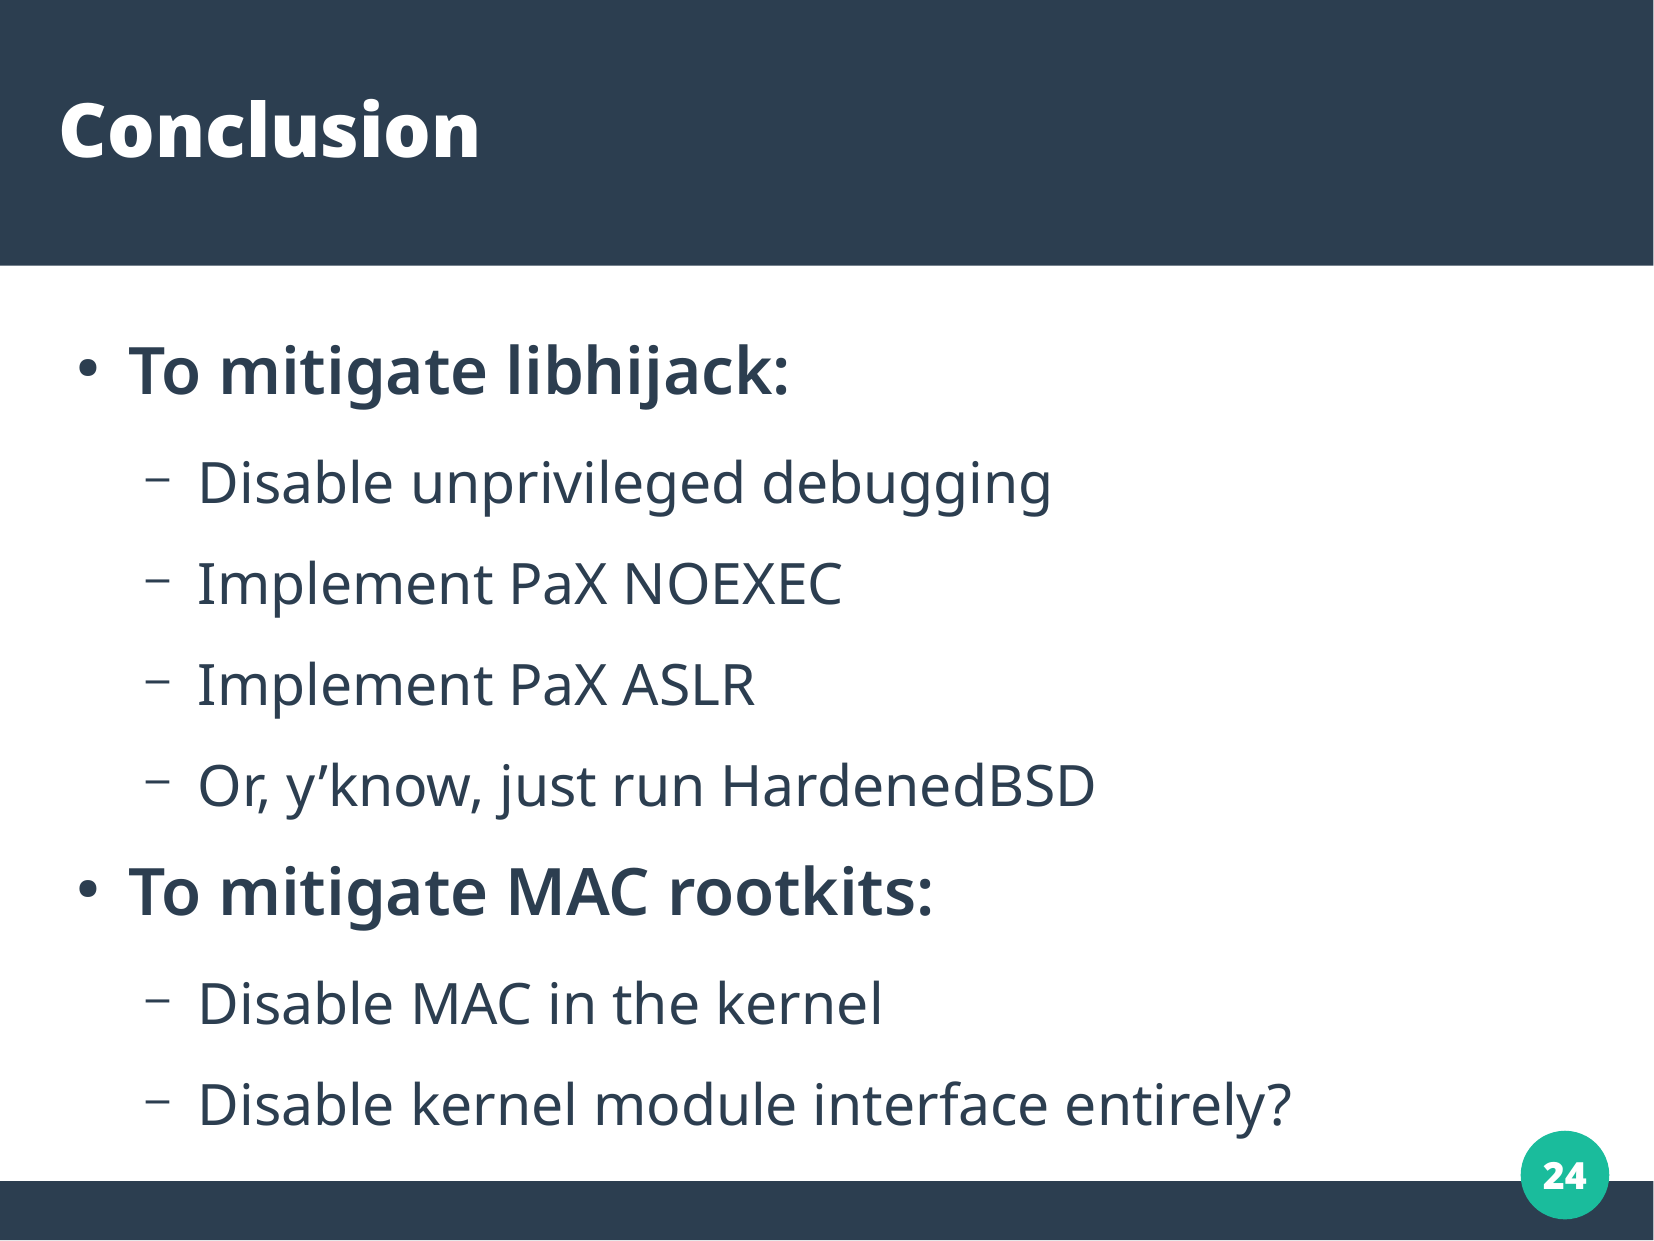

# Conclusion
To mitigate libhijack:
Disable unprivileged debugging
Implement PaX NOEXEC
Implement PaX ASLR
Or, y’know, just run HardenedBSD
To mitigate MAC rootkits:
Disable MAC in the kernel
Disable kernel module interface entirely?
24